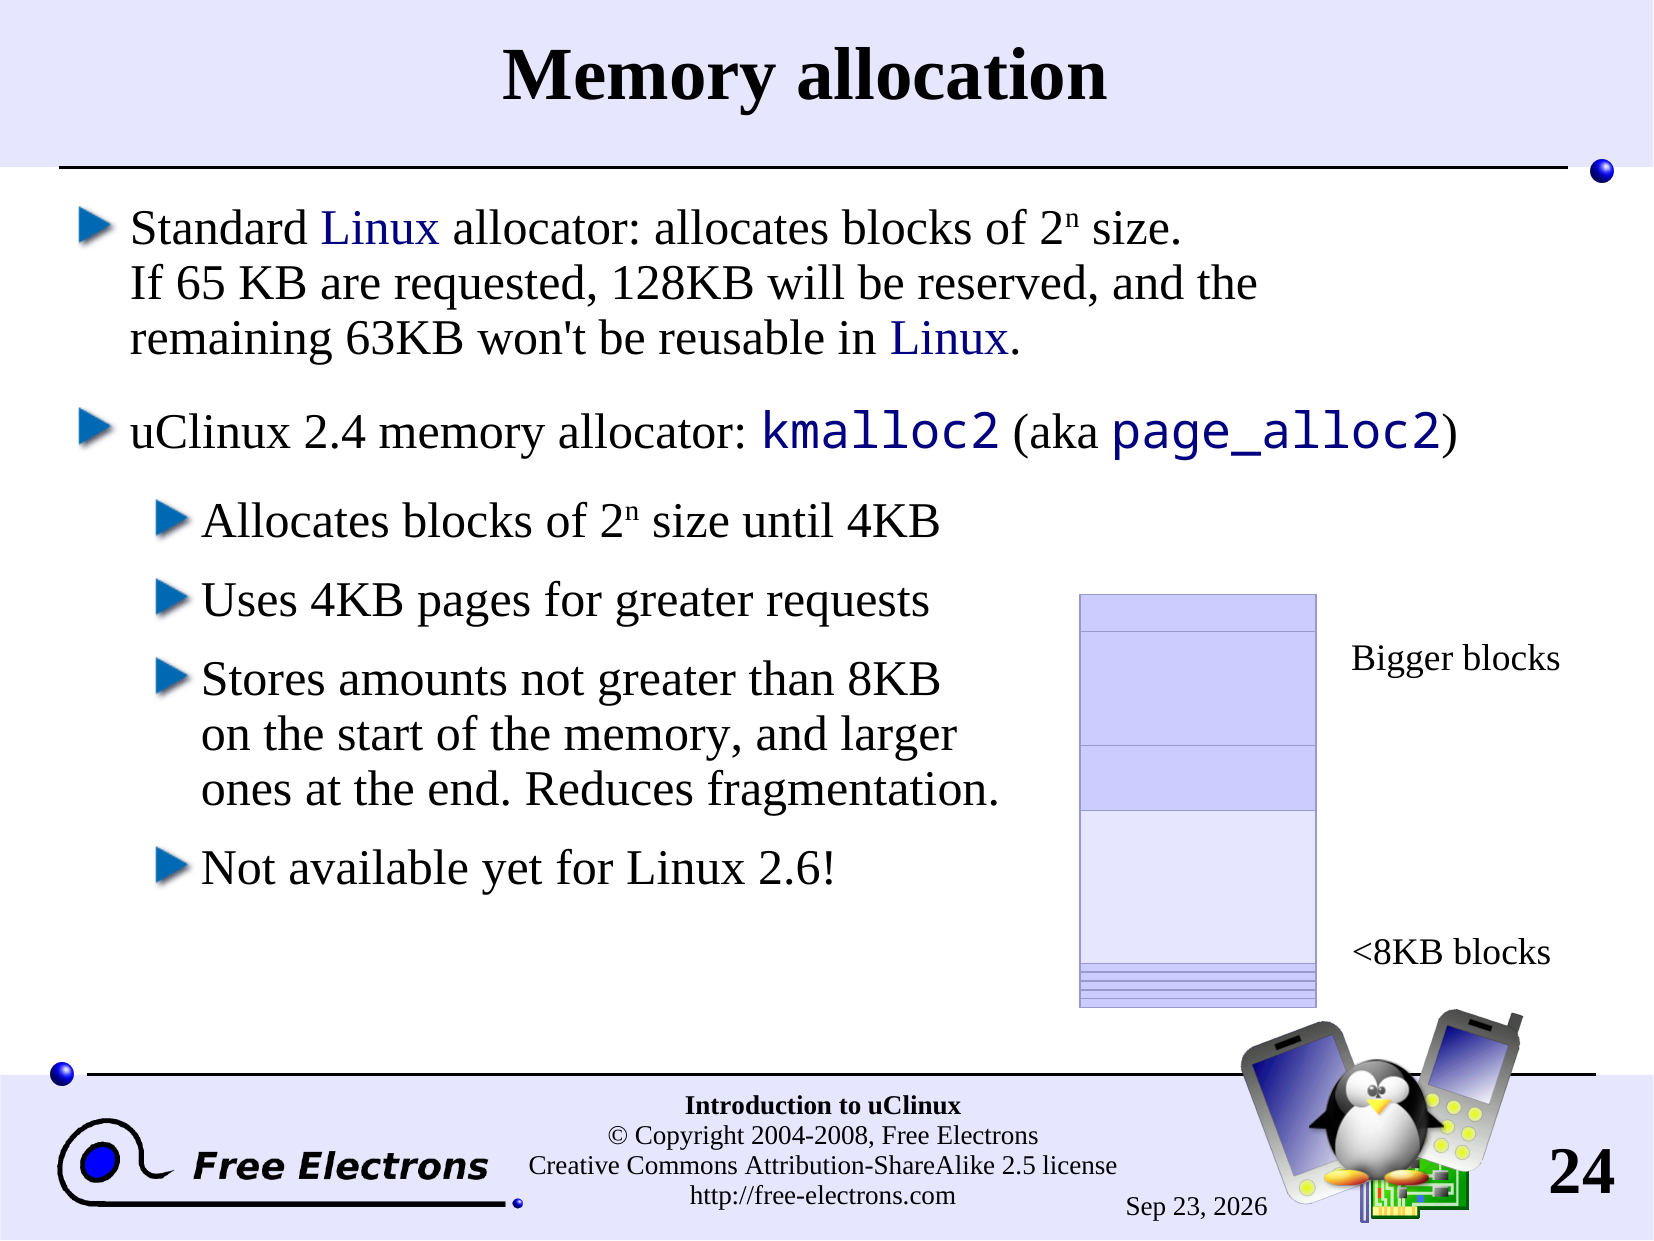

# Memory allocation
Standard Linux allocator: allocates blocks of 2n size.
If 65 KB are requested, 128KB will be reserved, and the remaining 63KB won't be reusable in Linux.
uClinux 2.4 memory allocator: kmalloc2 (aka page_alloc2)
Allocates blocks of 2n size until 4KB
Uses 4KB pages for greater requests
Stores amounts not greater than 8KB
on the start of the memory, and larger
ones at the end. Reduces fragmentation.
Not available yet for Linux 2.6!
Bigger blocks
<8KB blocks